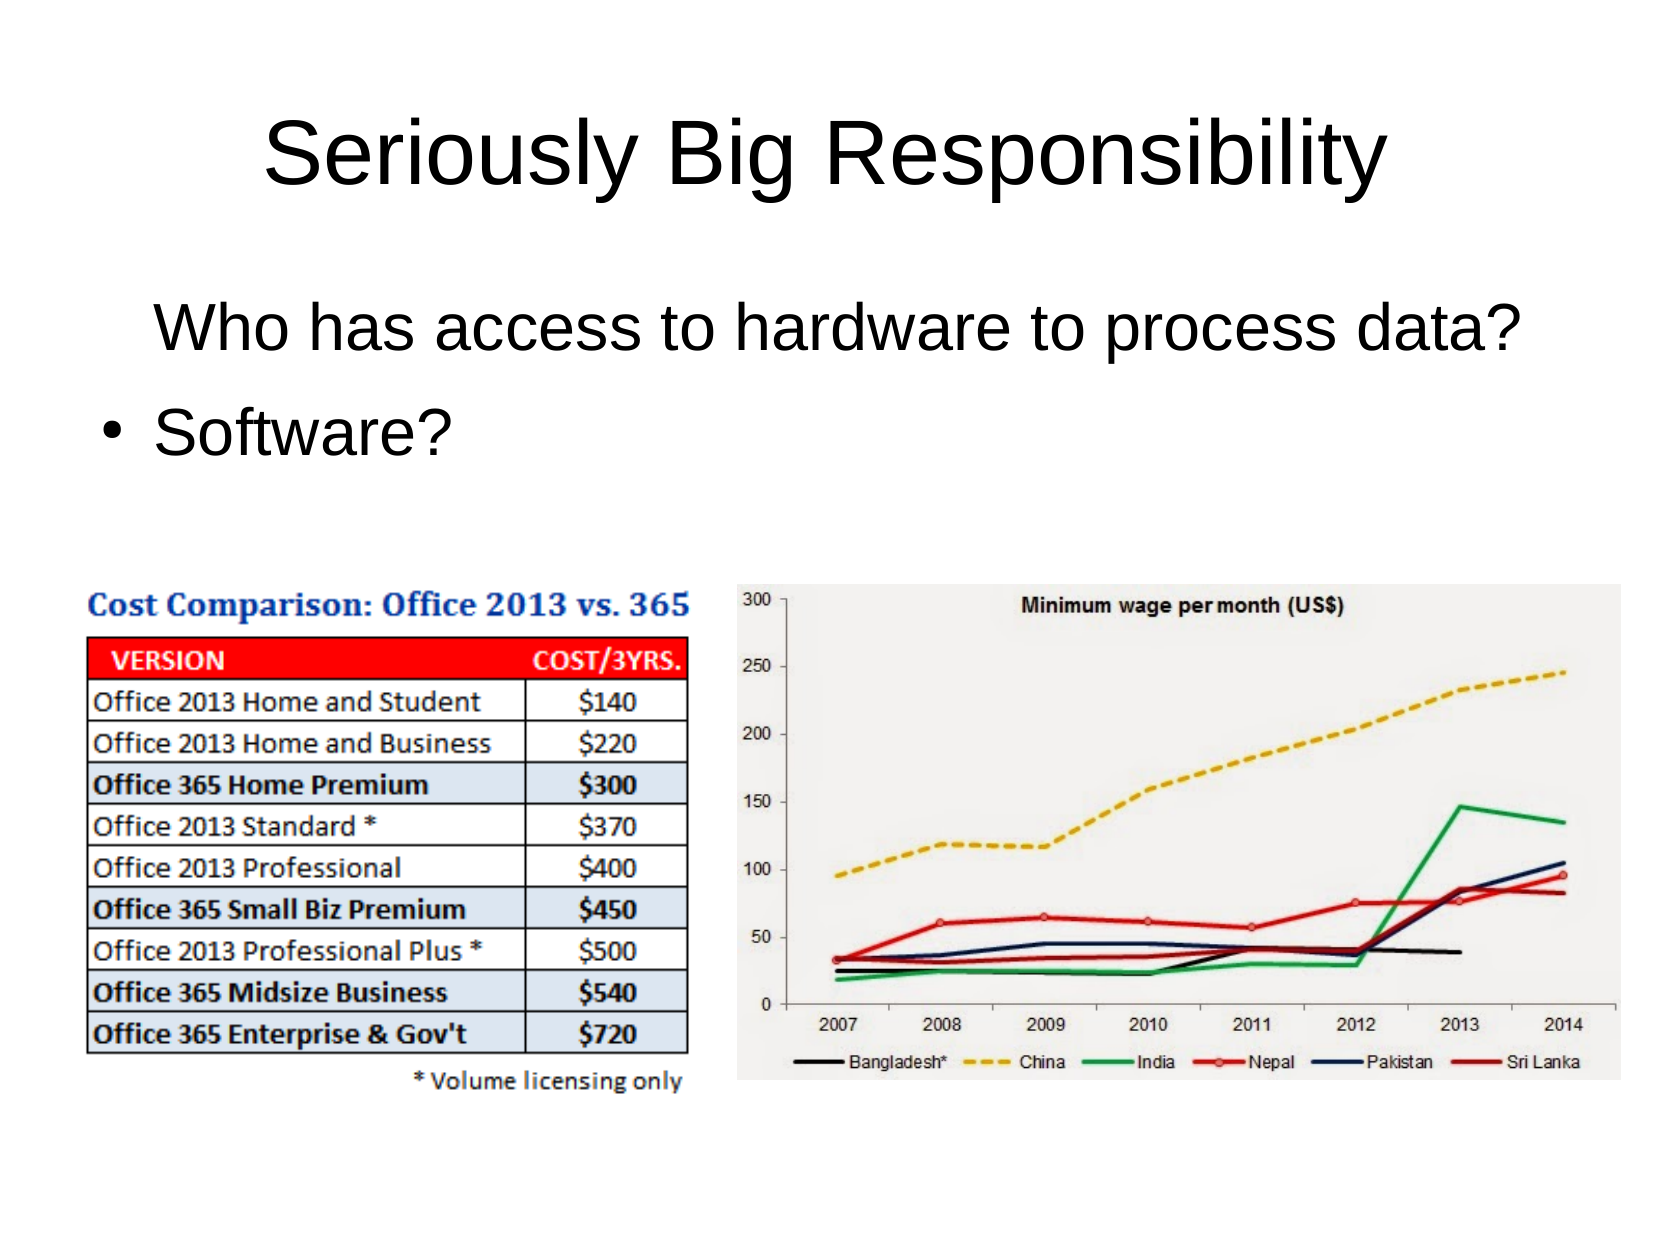

# Seriously Big Responsibility
Who has access to hardware to process data?
Software?